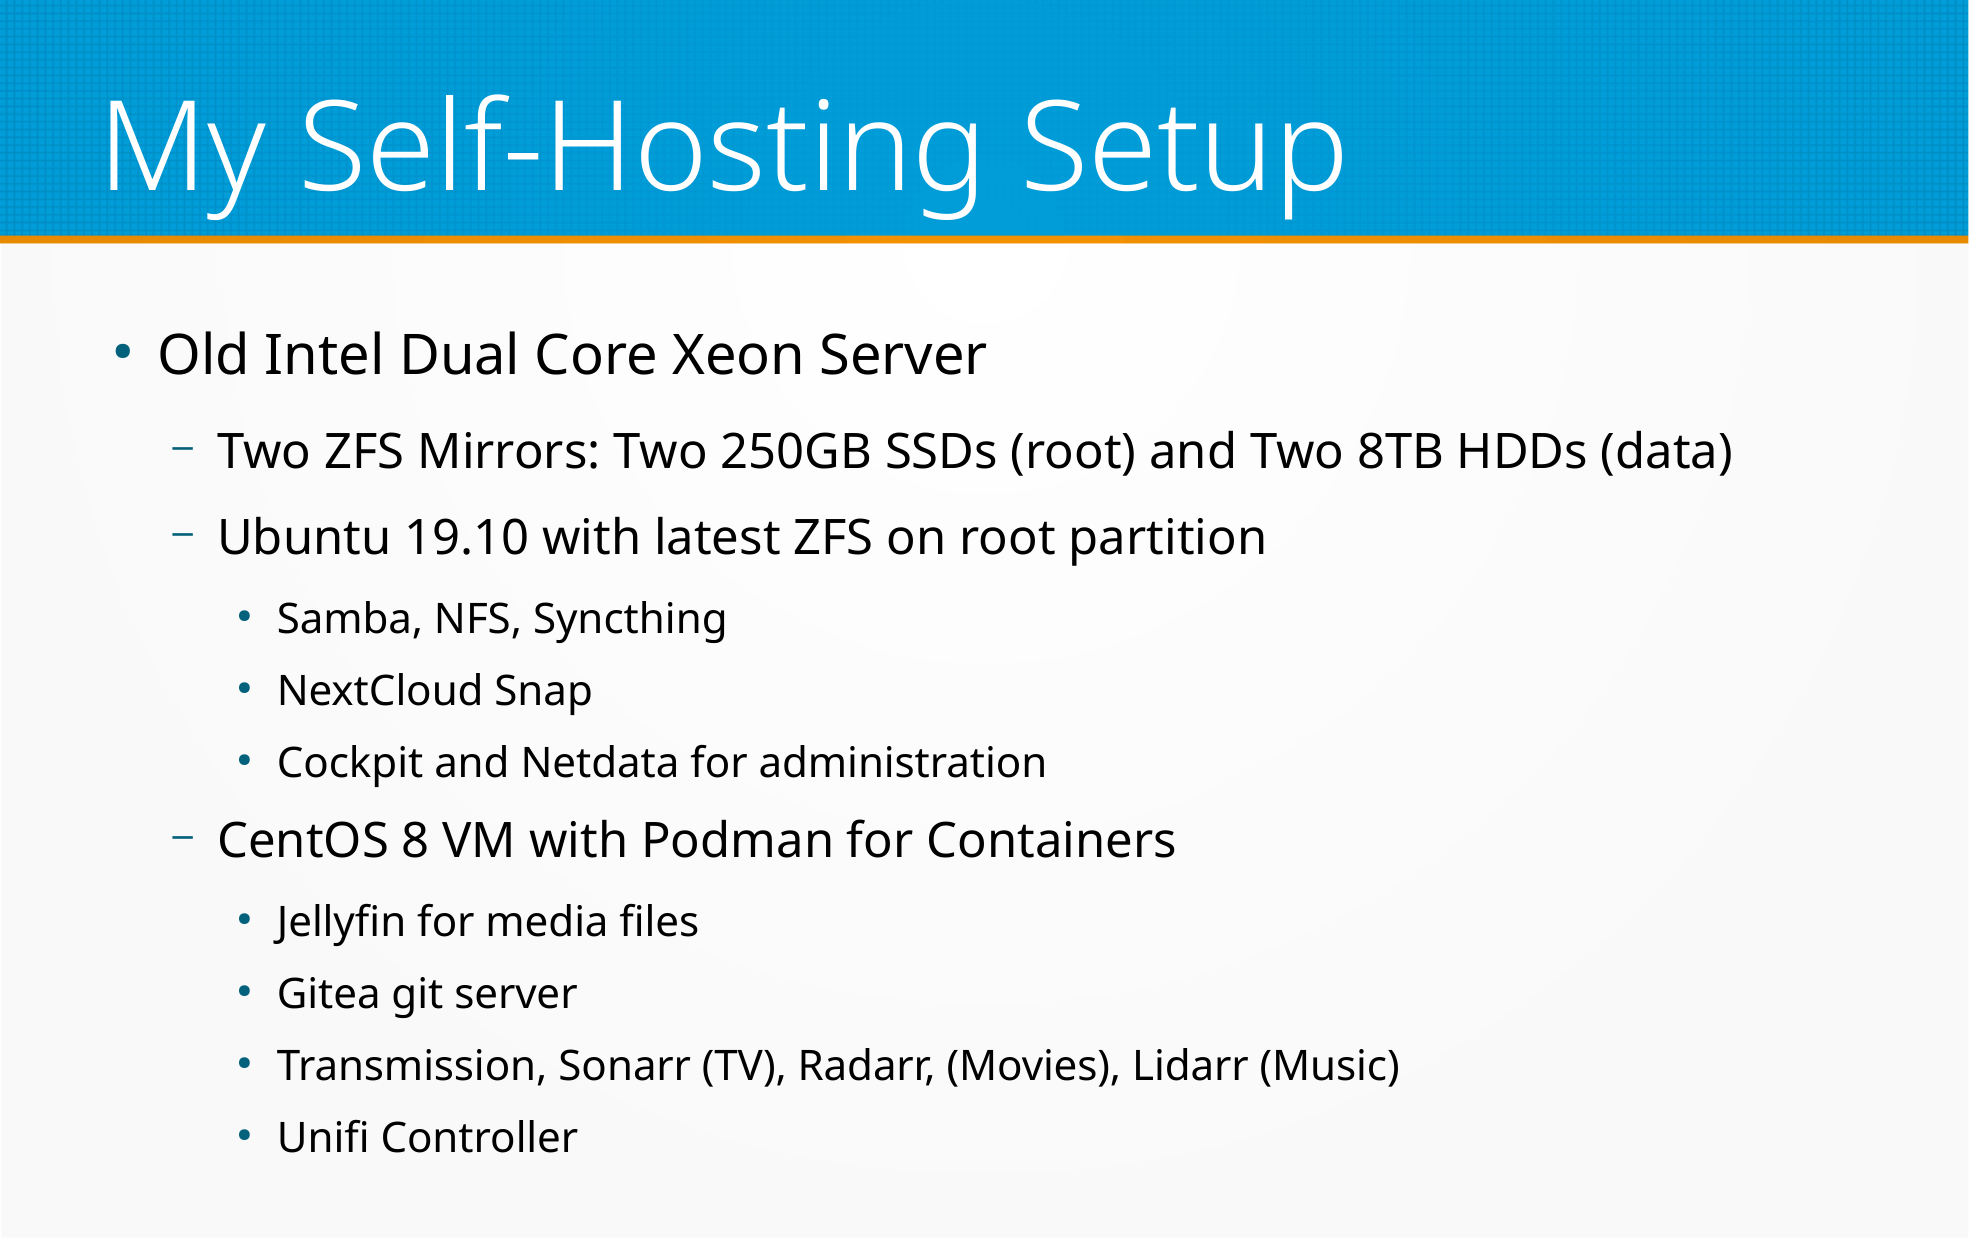

# My Self-Hosting Setup
Old Intel Dual Core Xeon Server
Two ZFS Mirrors: Two 250GB SSDs (root) and Two 8TB HDDs (data)
Ubuntu 19.10 with latest ZFS on root partition
Samba, NFS, Syncthing
NextCloud Snap
Cockpit and Netdata for administration
CentOS 8 VM with Podman for Containers
Jellyfin for media files
Gitea git server
Transmission, Sonarr (TV), Radarr, (Movies), Lidarr (Music)
Unifi Controller